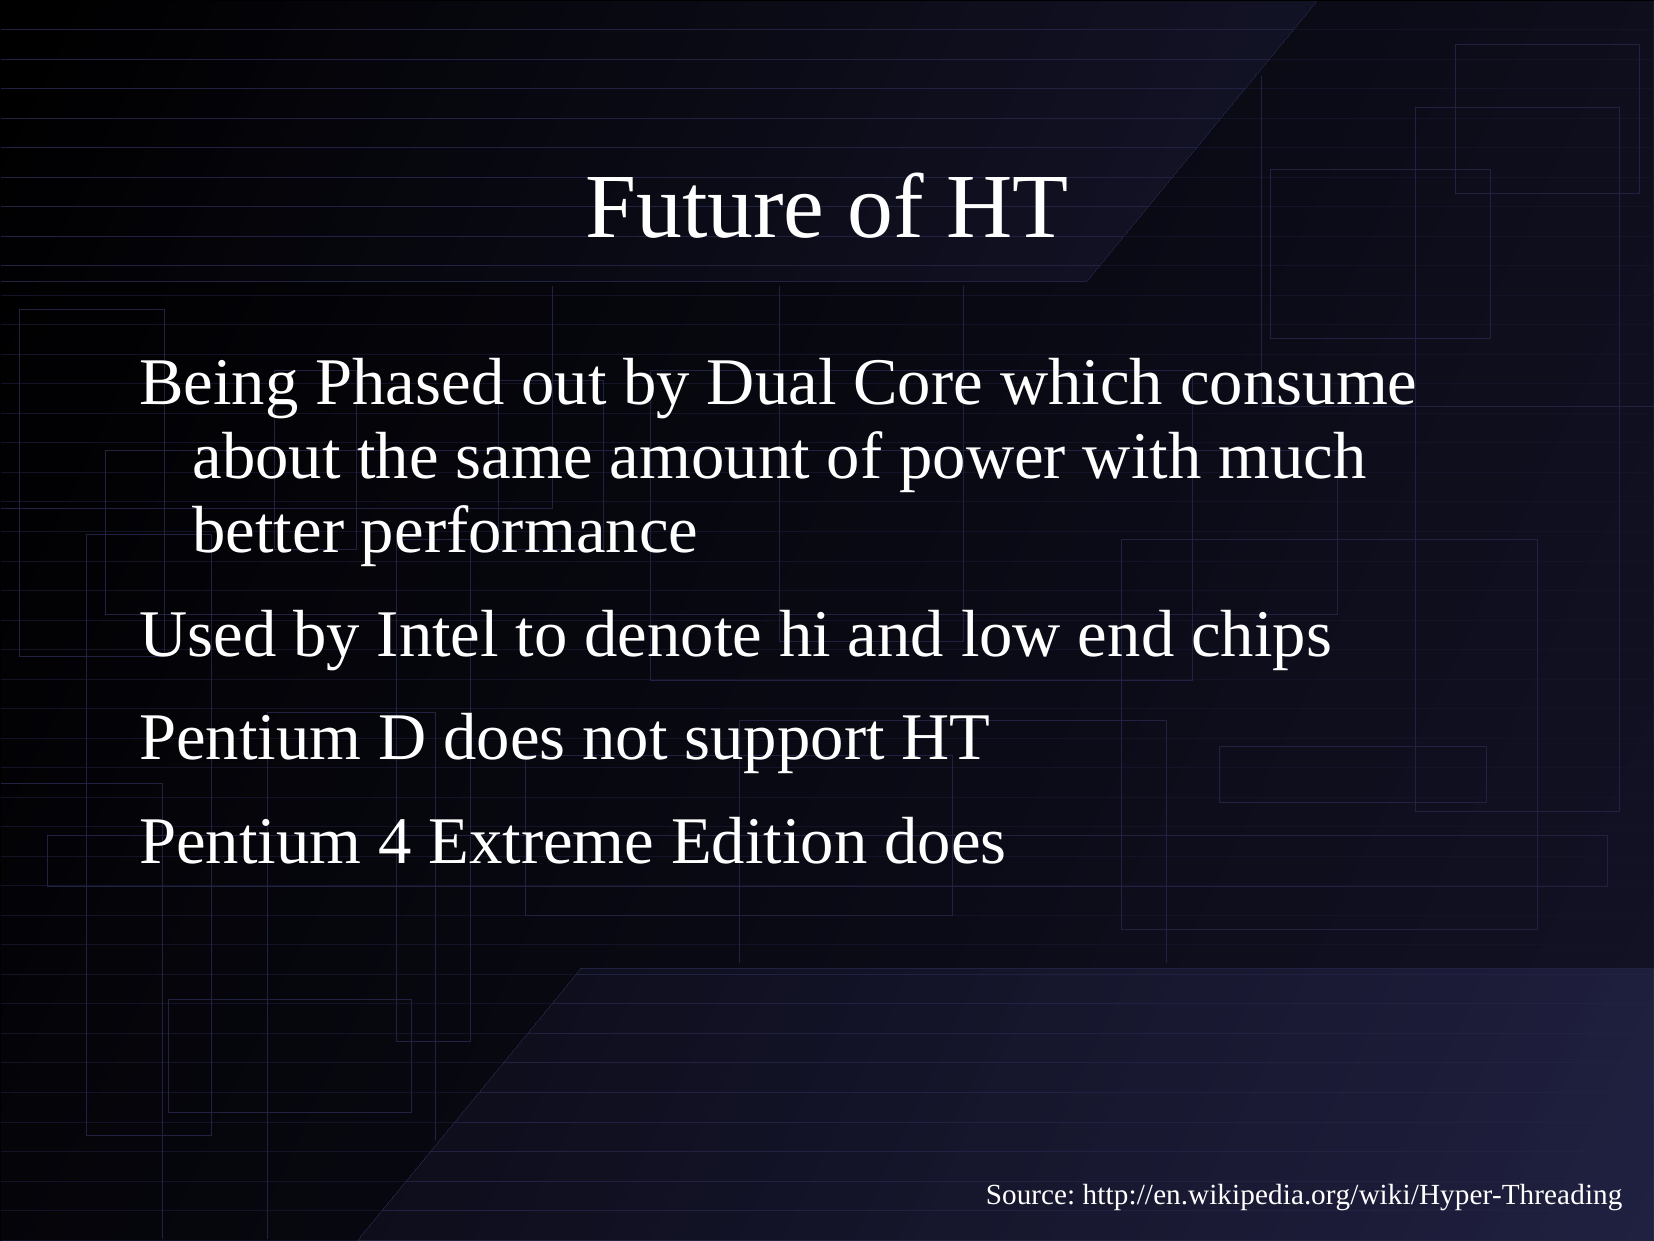

# Future of HT
Being Phased out by Dual Core which consume about the same amount of power with much better performance
Used by Intel to denote hi and low end chips
Pentium D does not support HT
Pentium 4 Extreme Edition does
Source: http://en.wikipedia.org/wiki/Hyper-Threading